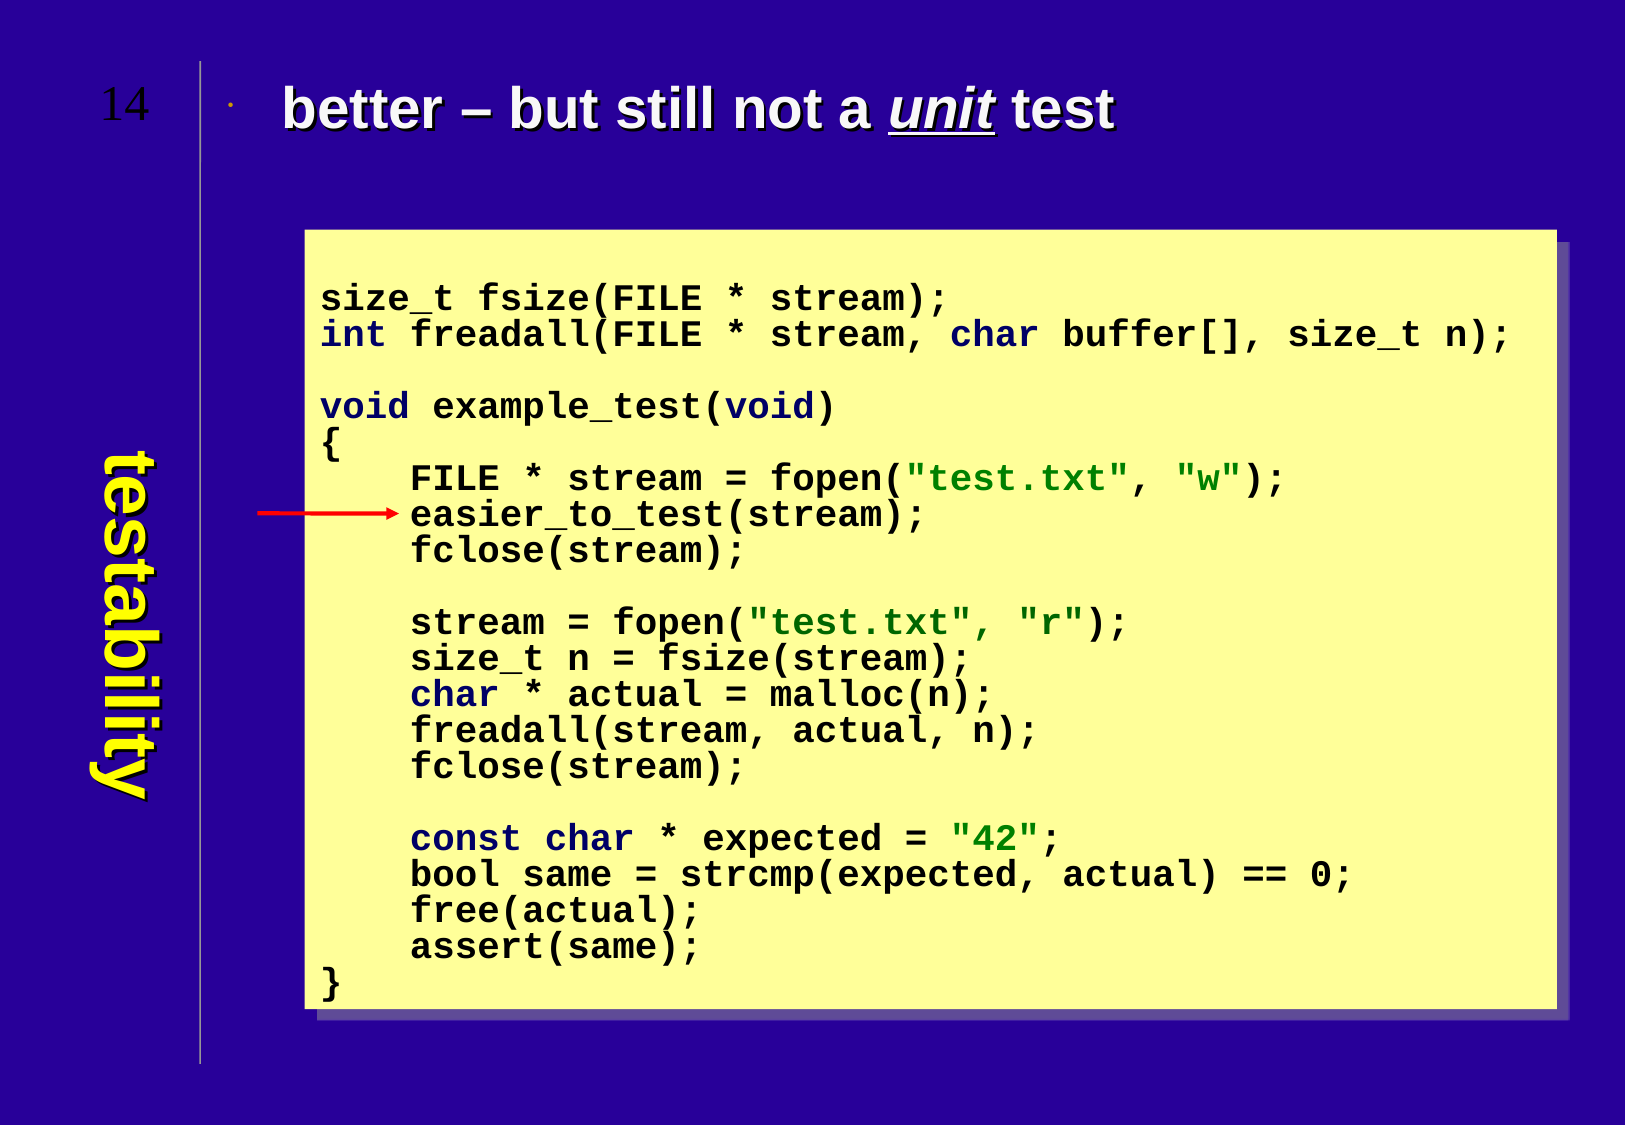

14
better – but still not a unit test
# testability
size_t fsize(FILE * stream);
int freadall(FILE * stream, char buffer[], size_t n);
void example_test(void)
{
 FILE * stream = fopen("test.txt", "w");
 easier_to_test(stream);
 fclose(stream);
 stream = fopen("test.txt", "r");
 size_t n = fsize(stream);
 char * actual = malloc(n);
 freadall(stream, actual, n);
 fclose(stream);
 const char * expected = "42";
 bool same = strcmp(expected, actual) == 0;
 free(actual);
 assert(same);
}